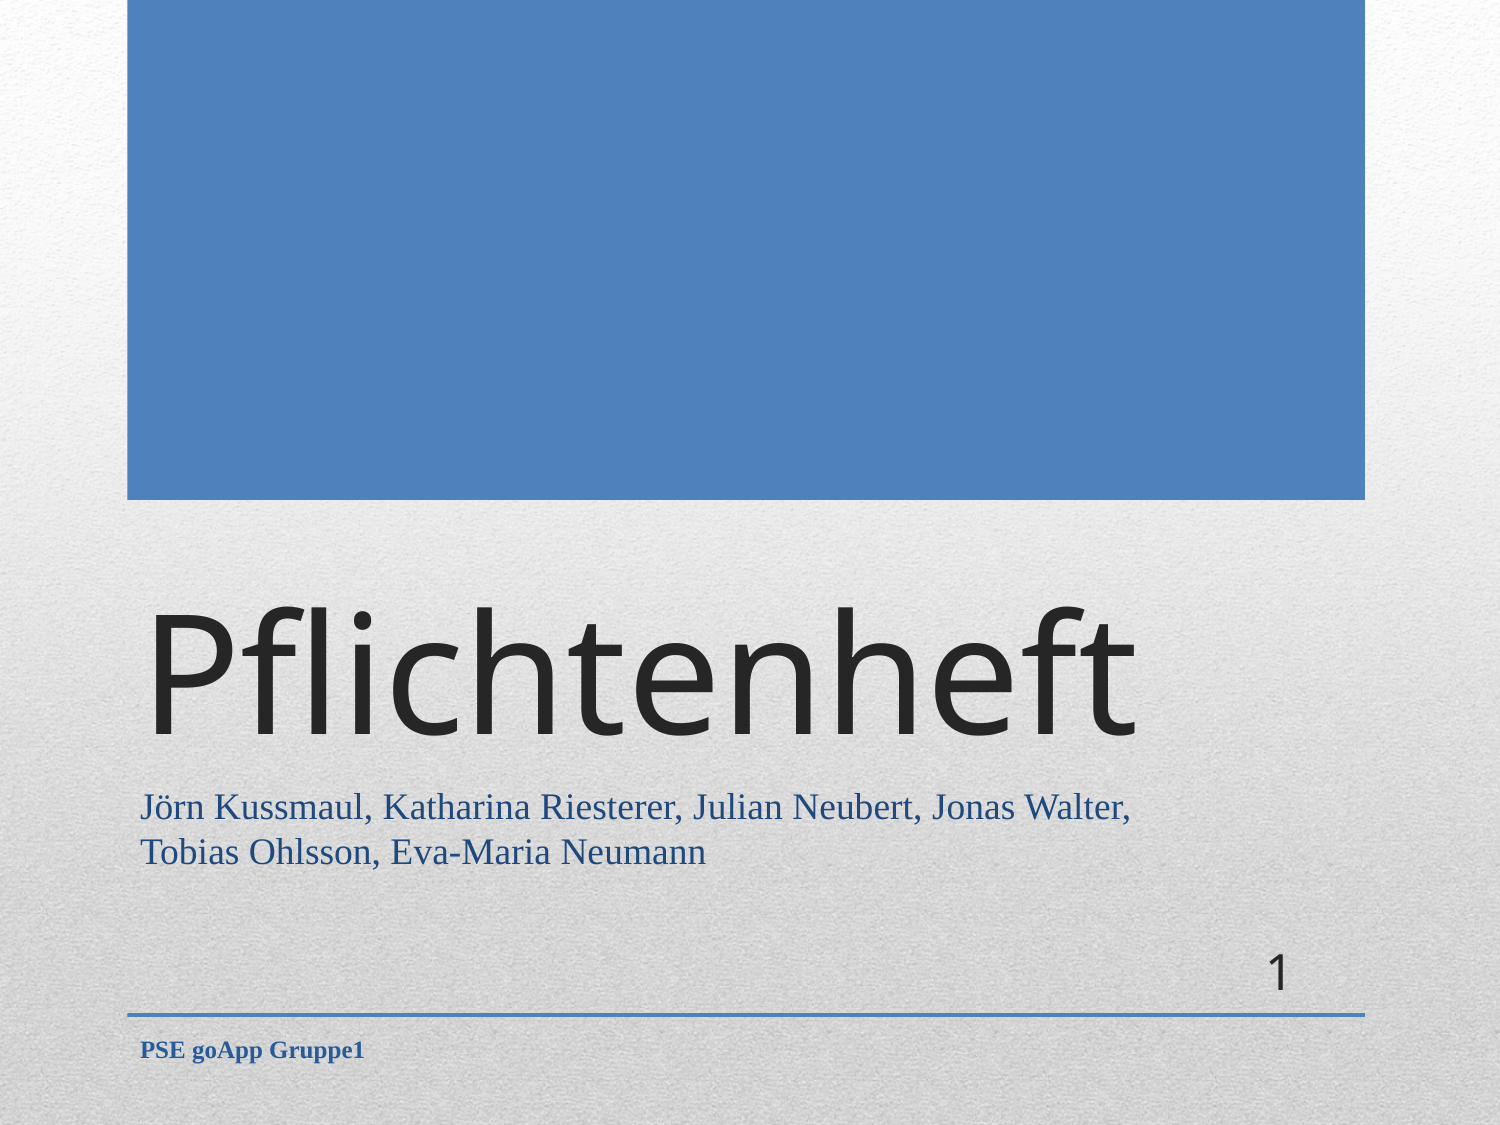

# Pflichtenheft
Jörn Kussmaul, Katharina Riesterer, Julian Neubert, Jonas Walter, Tobias Ohlsson, Eva-Maria Neumann
PSE goApp Gruppe1